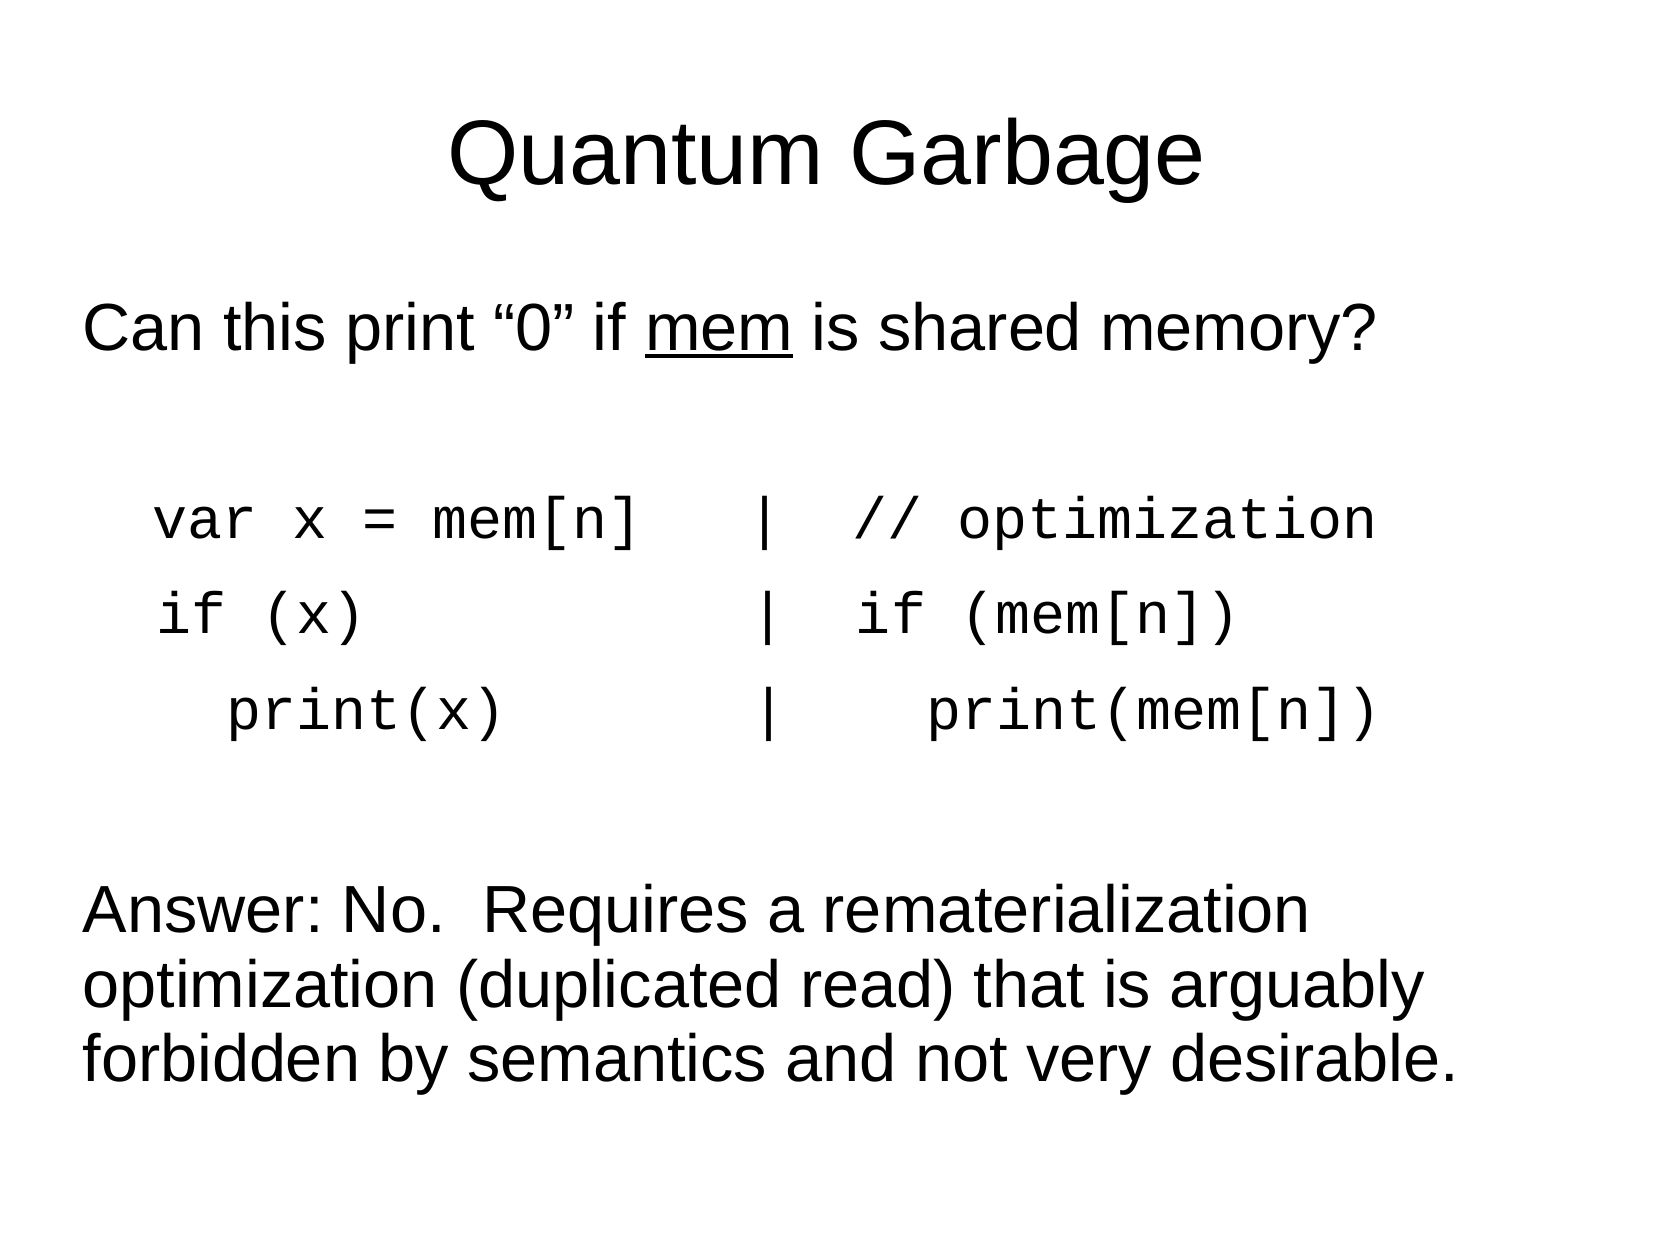

# Quantum Garbage
Can this print “0” if mem is shared memory?
 var x = mem[n] | // optimization
if (x) | if (mem[n])
 print(x) | print(mem[n])
Answer: No. Requires a rematerialization optimization (duplicated read) that is arguably forbidden by semantics and not very desirable.